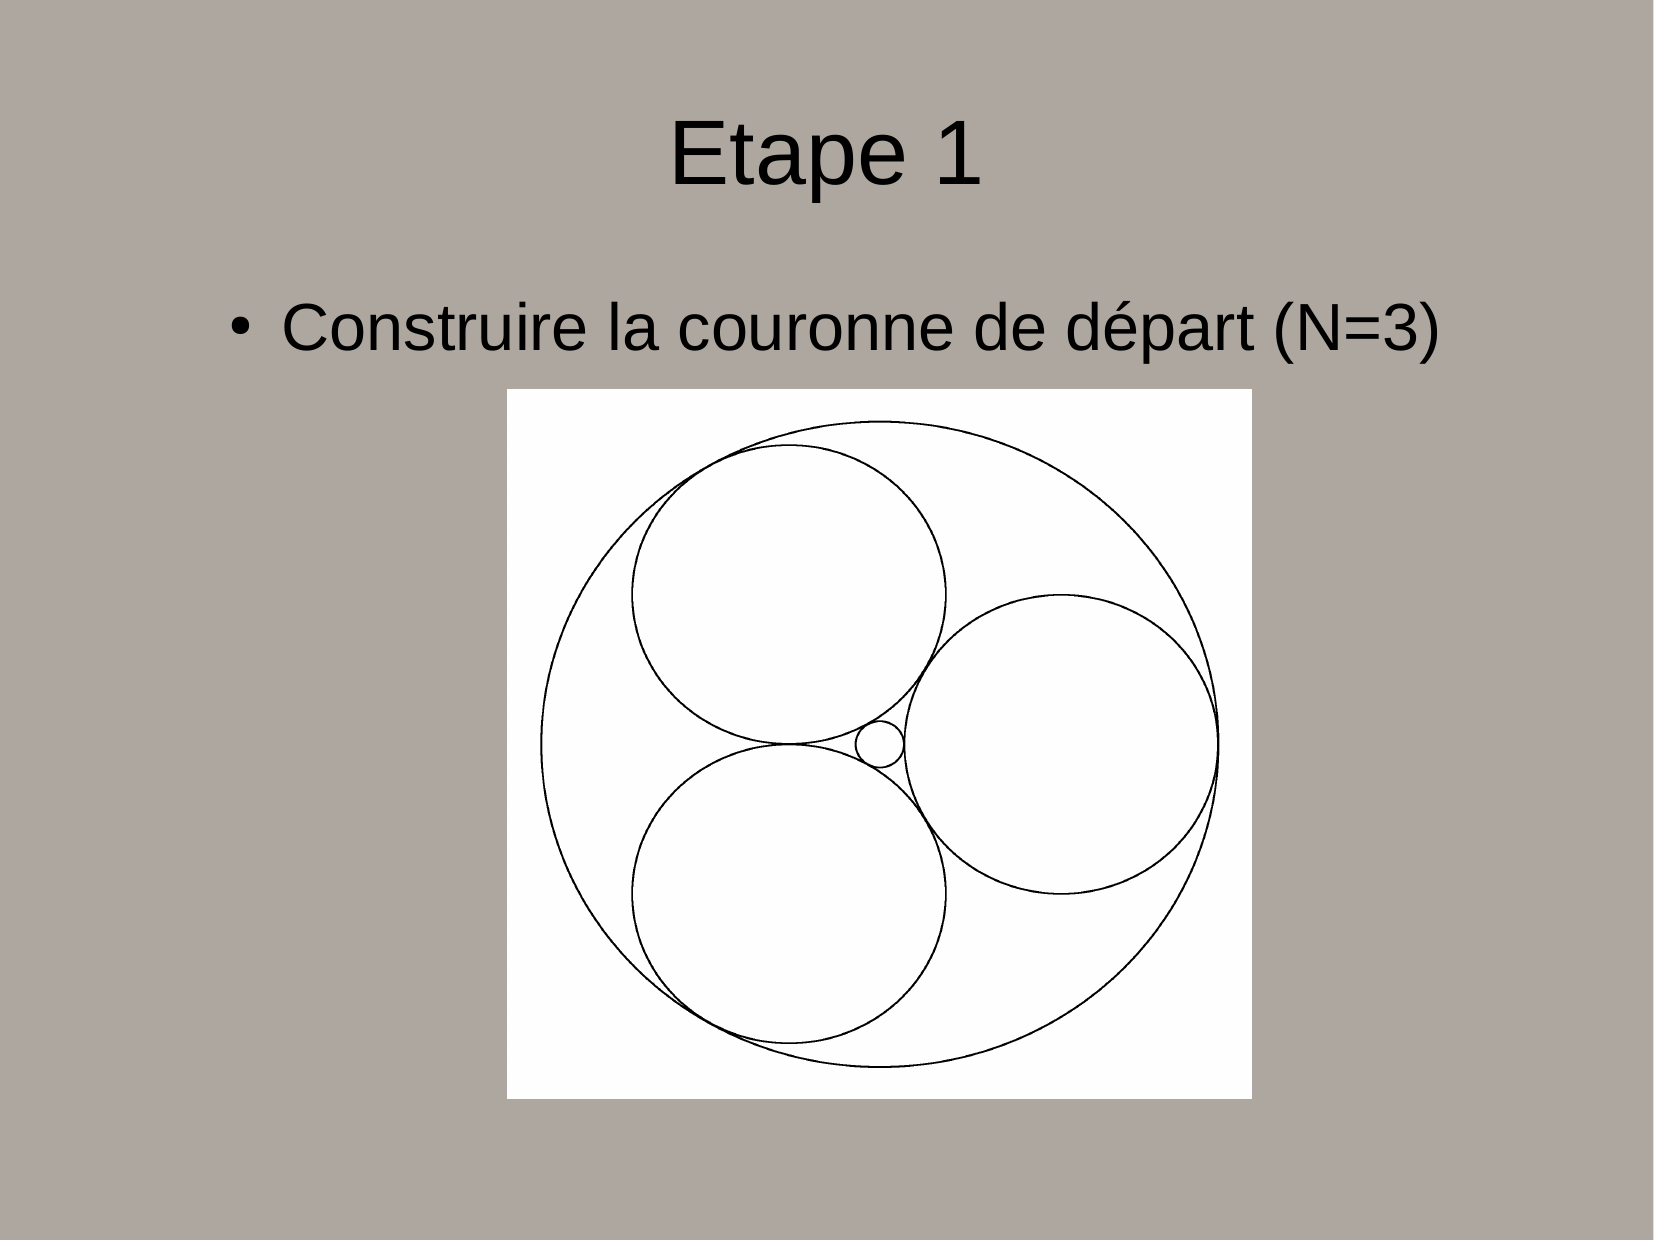

# Etape 1
Construire la couronne de départ (N=3)